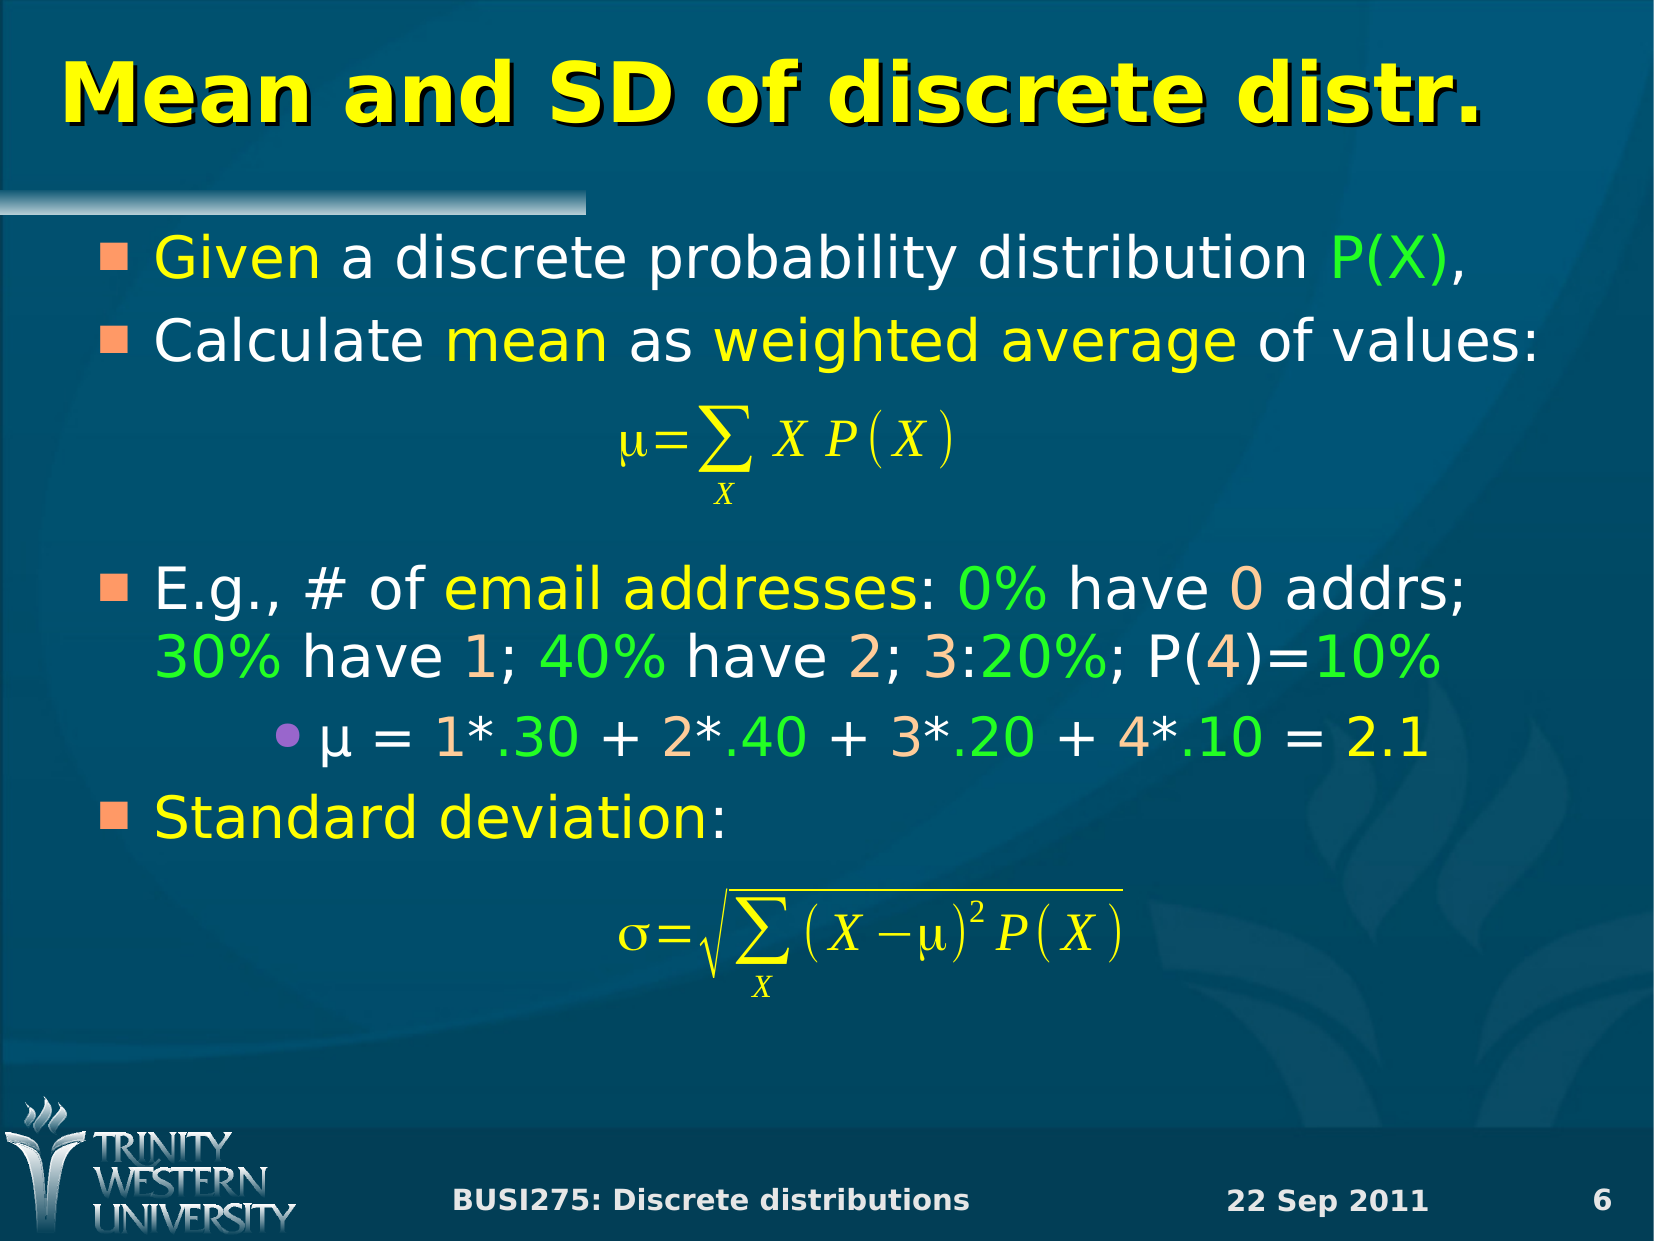

# Mean and SD of discrete distr.
Given a discrete probability distribution P(X),
Calculate mean as weighted average of values:
E.g., # of email addresses: 0% have 0 addrs;
30% have 1; 40% have 2; 3:20%; P(4)=10%
μ = 1*.30 + 2*.40 + 3*.20 + 4*.10 = 2.1
Standard deviation:
BUSI275: Discrete distributions
22 Sep 2011
6